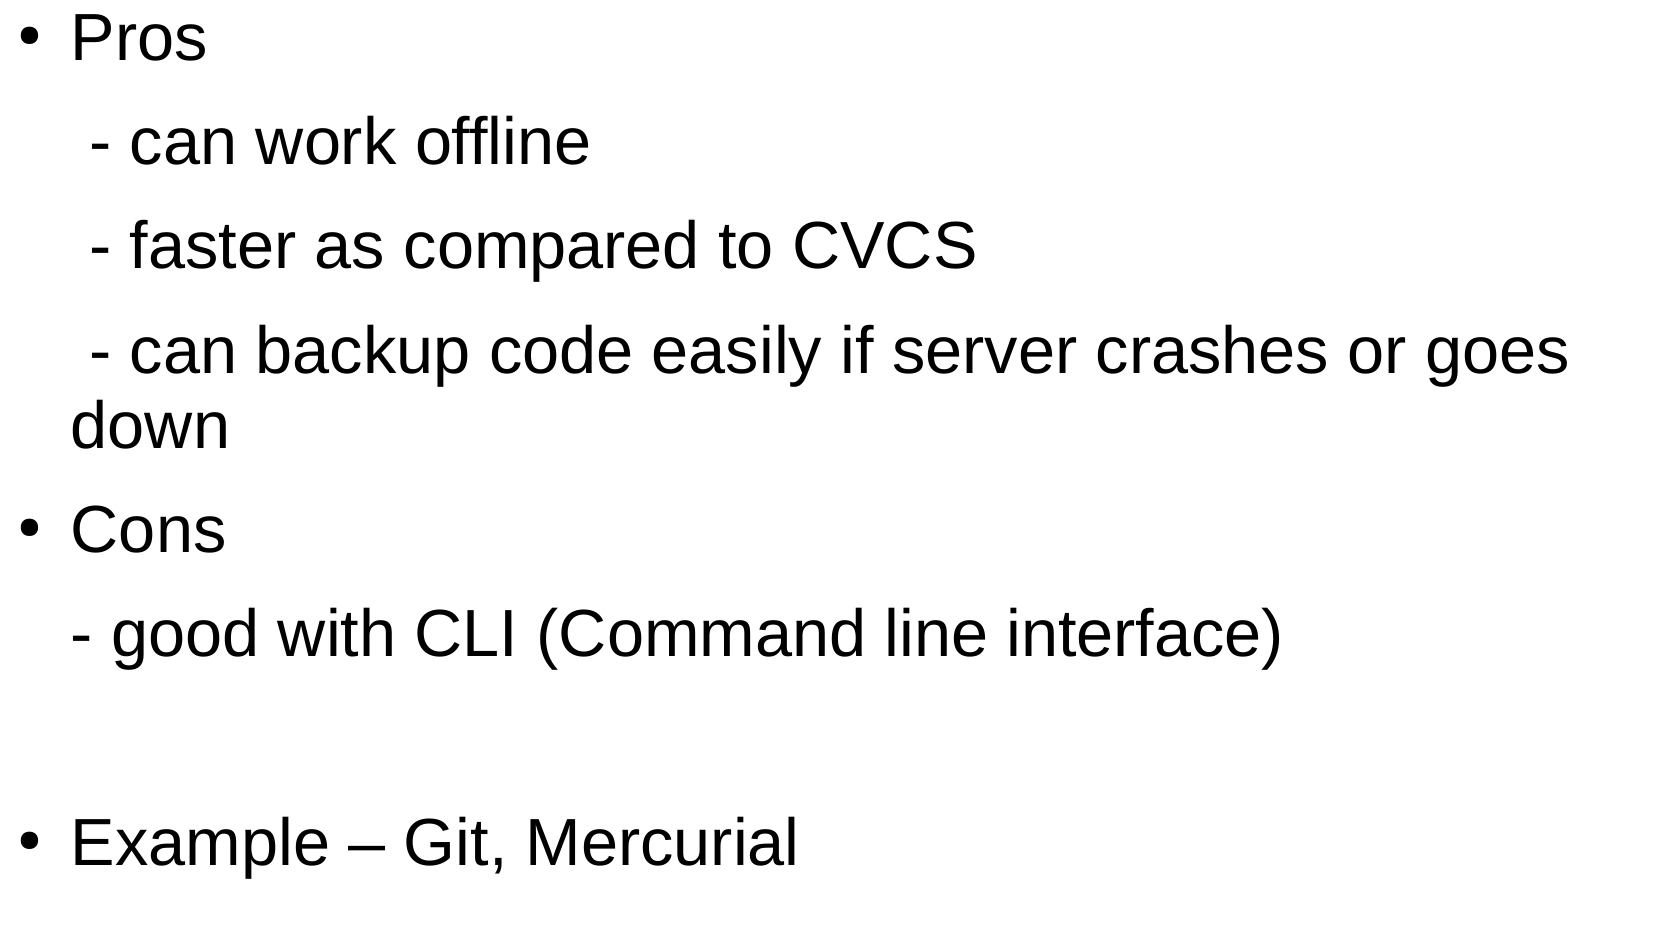

# Pros
 - can work offline
 - faster as compared to CVCS
 - can backup code easily if server crashes or goes down
Cons
- good with CLI (Command line interface)
Example – Git, Mercurial